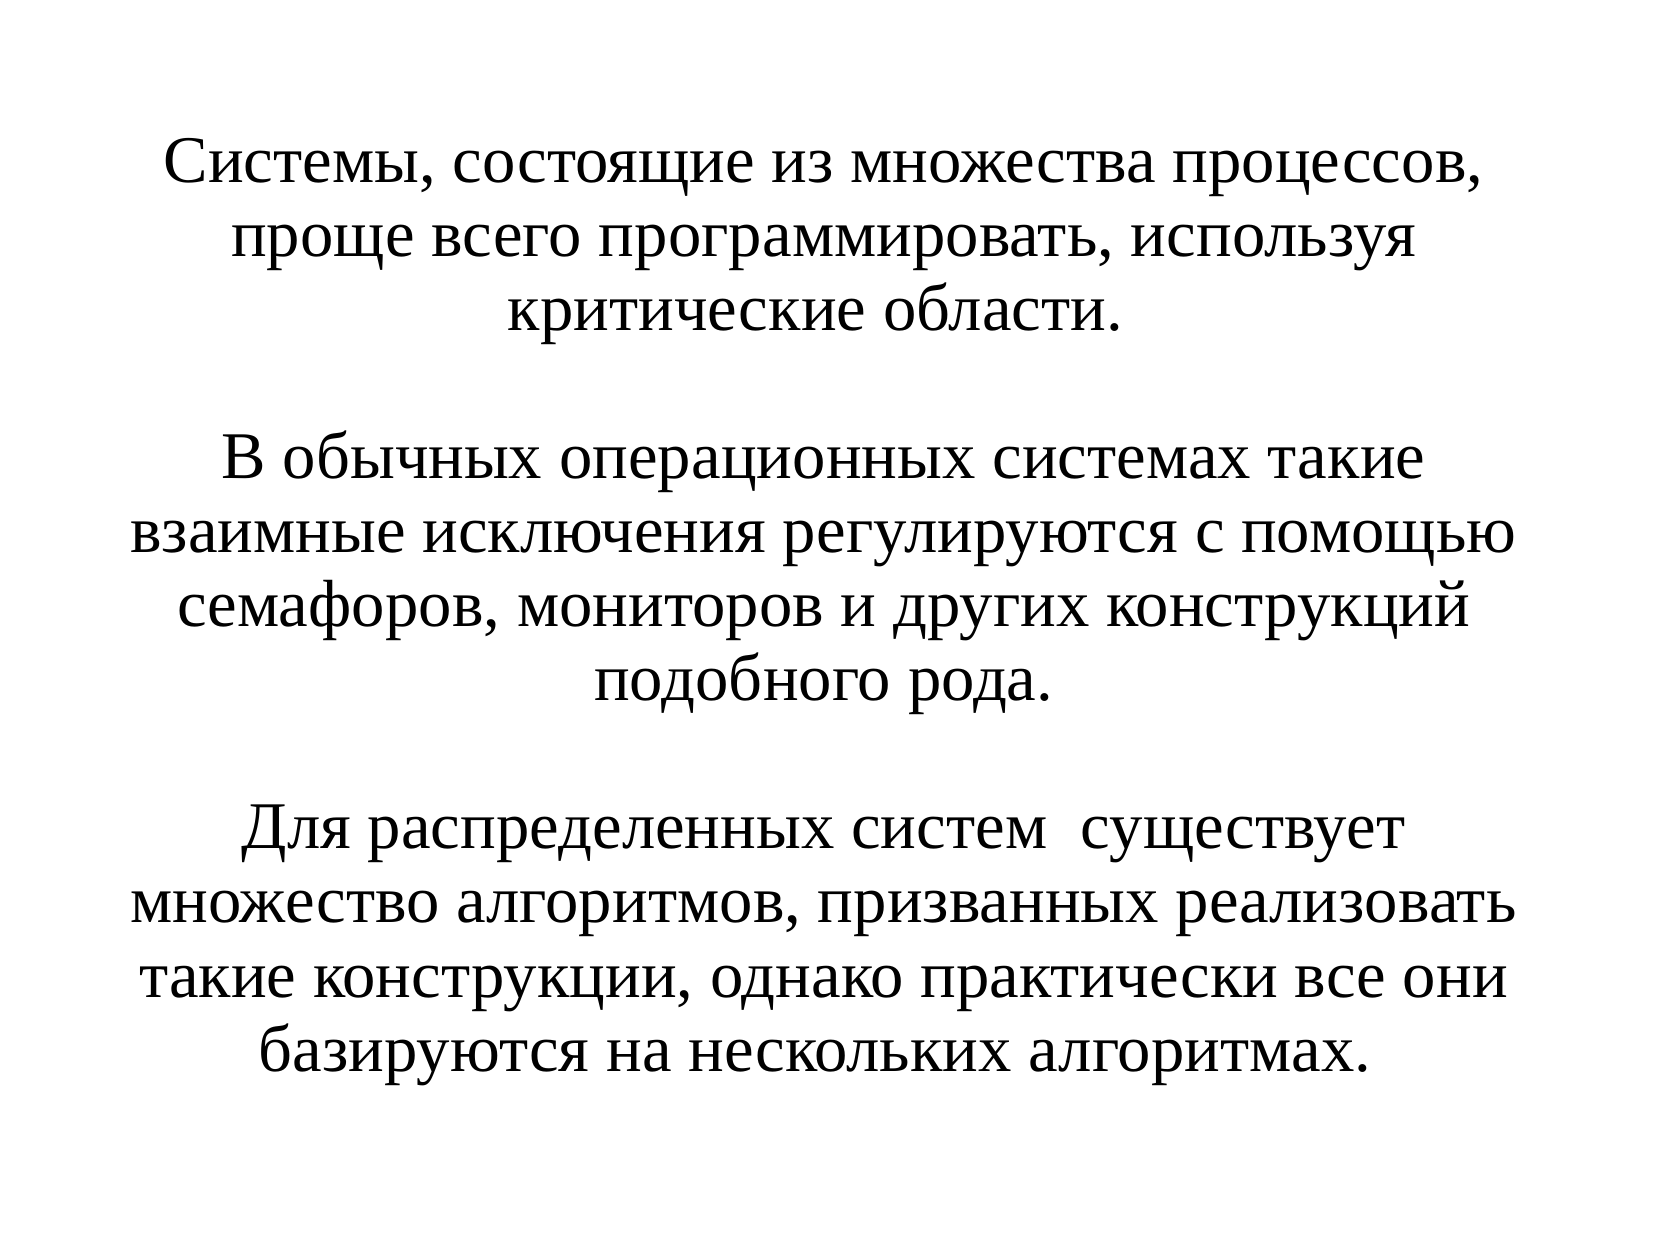

# Системы, состоящие из множества процессов, проще всего программировать, используя критические области.
В обычных операционных системах такие взаимные исключения регулируются с помощью семафоров, мониторов и других конструкций подобного рода.
Для распределенных систем существует множество алгоритмов, призванных реализовать такие конструкции, однако практически все они базируются на нескольких алгоритмах.